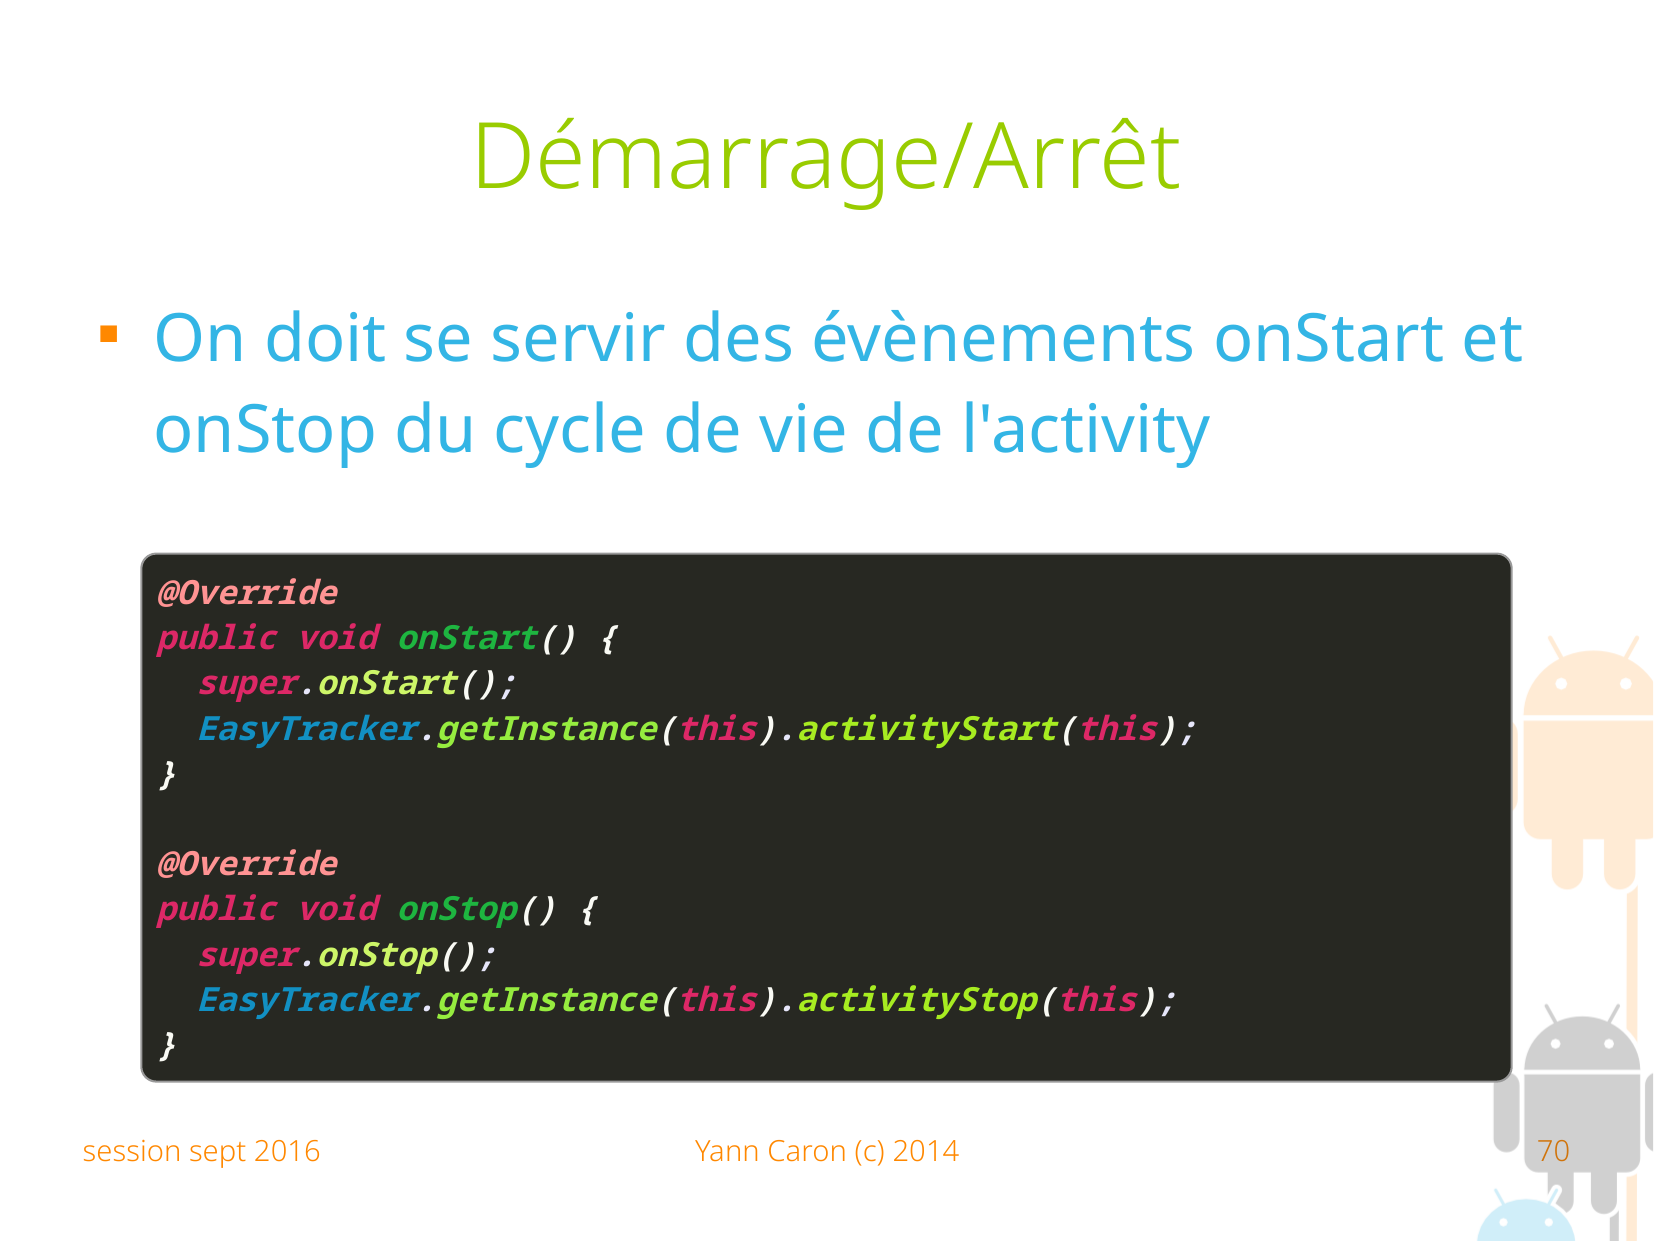

# Démarrage/Arrêt
On doit se servir des évènements onStart et onStop du cycle de vie de l'activity
@Override
public void onStart() {
 super.onStart();
 EasyTracker.getInstance(this).activityStart(this);
}
@Override
public void onStop() {
 super.onStop();
 EasyTracker.getInstance(this).activityStop(this);
}
session sept 2016
Yann Caron (c) 2014
70